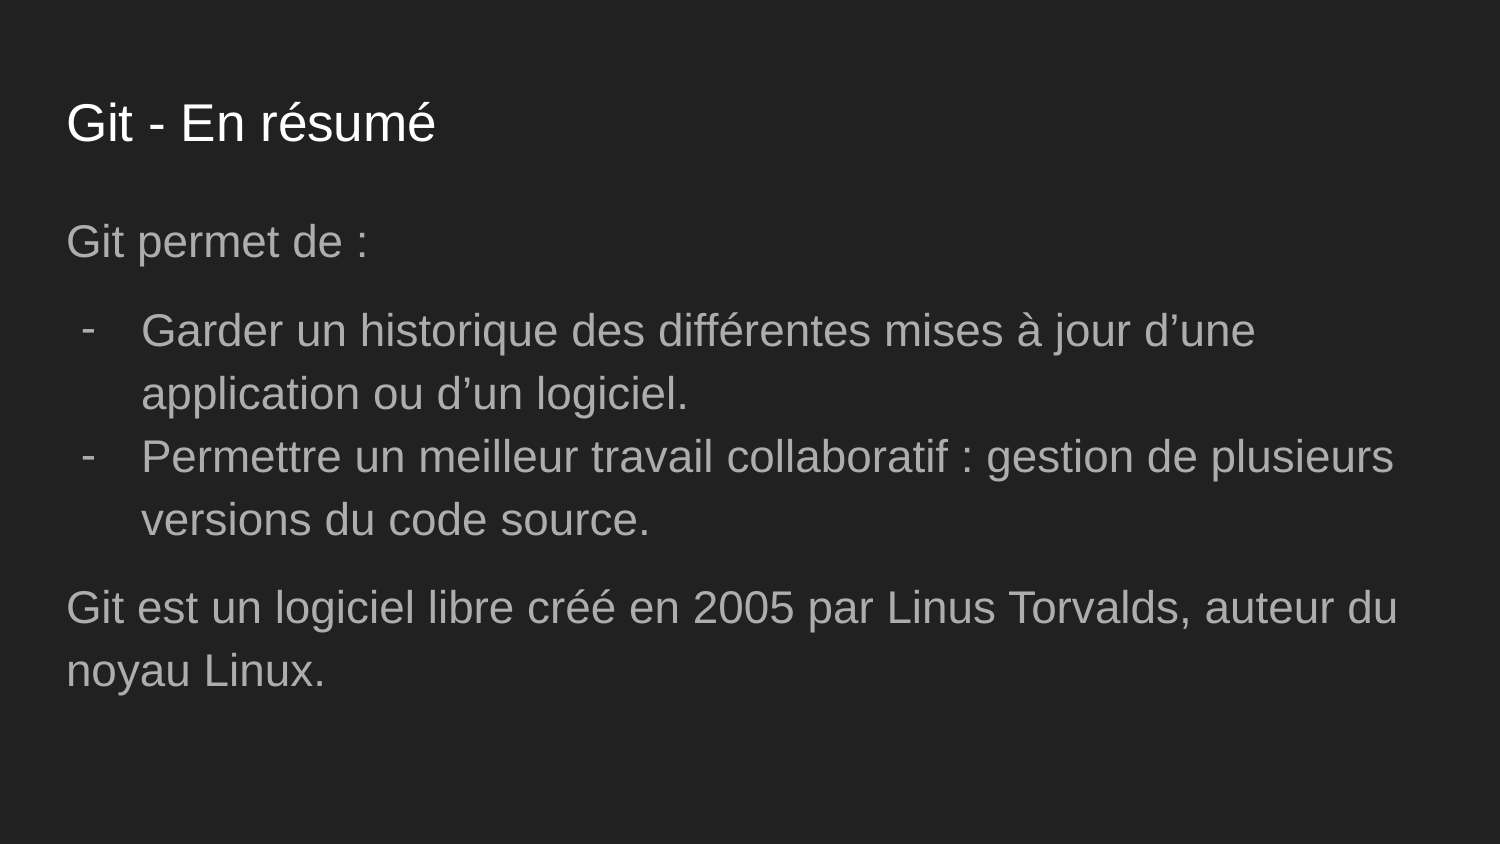

# Git - En résumé
Git permet de :
Garder un historique des différentes mises à jour d’une application ou d’un logiciel.
Permettre un meilleur travail collaboratif : gestion de plusieurs versions du code source.
Git est un logiciel libre créé en 2005 par Linus Torvalds, auteur du noyau Linux.